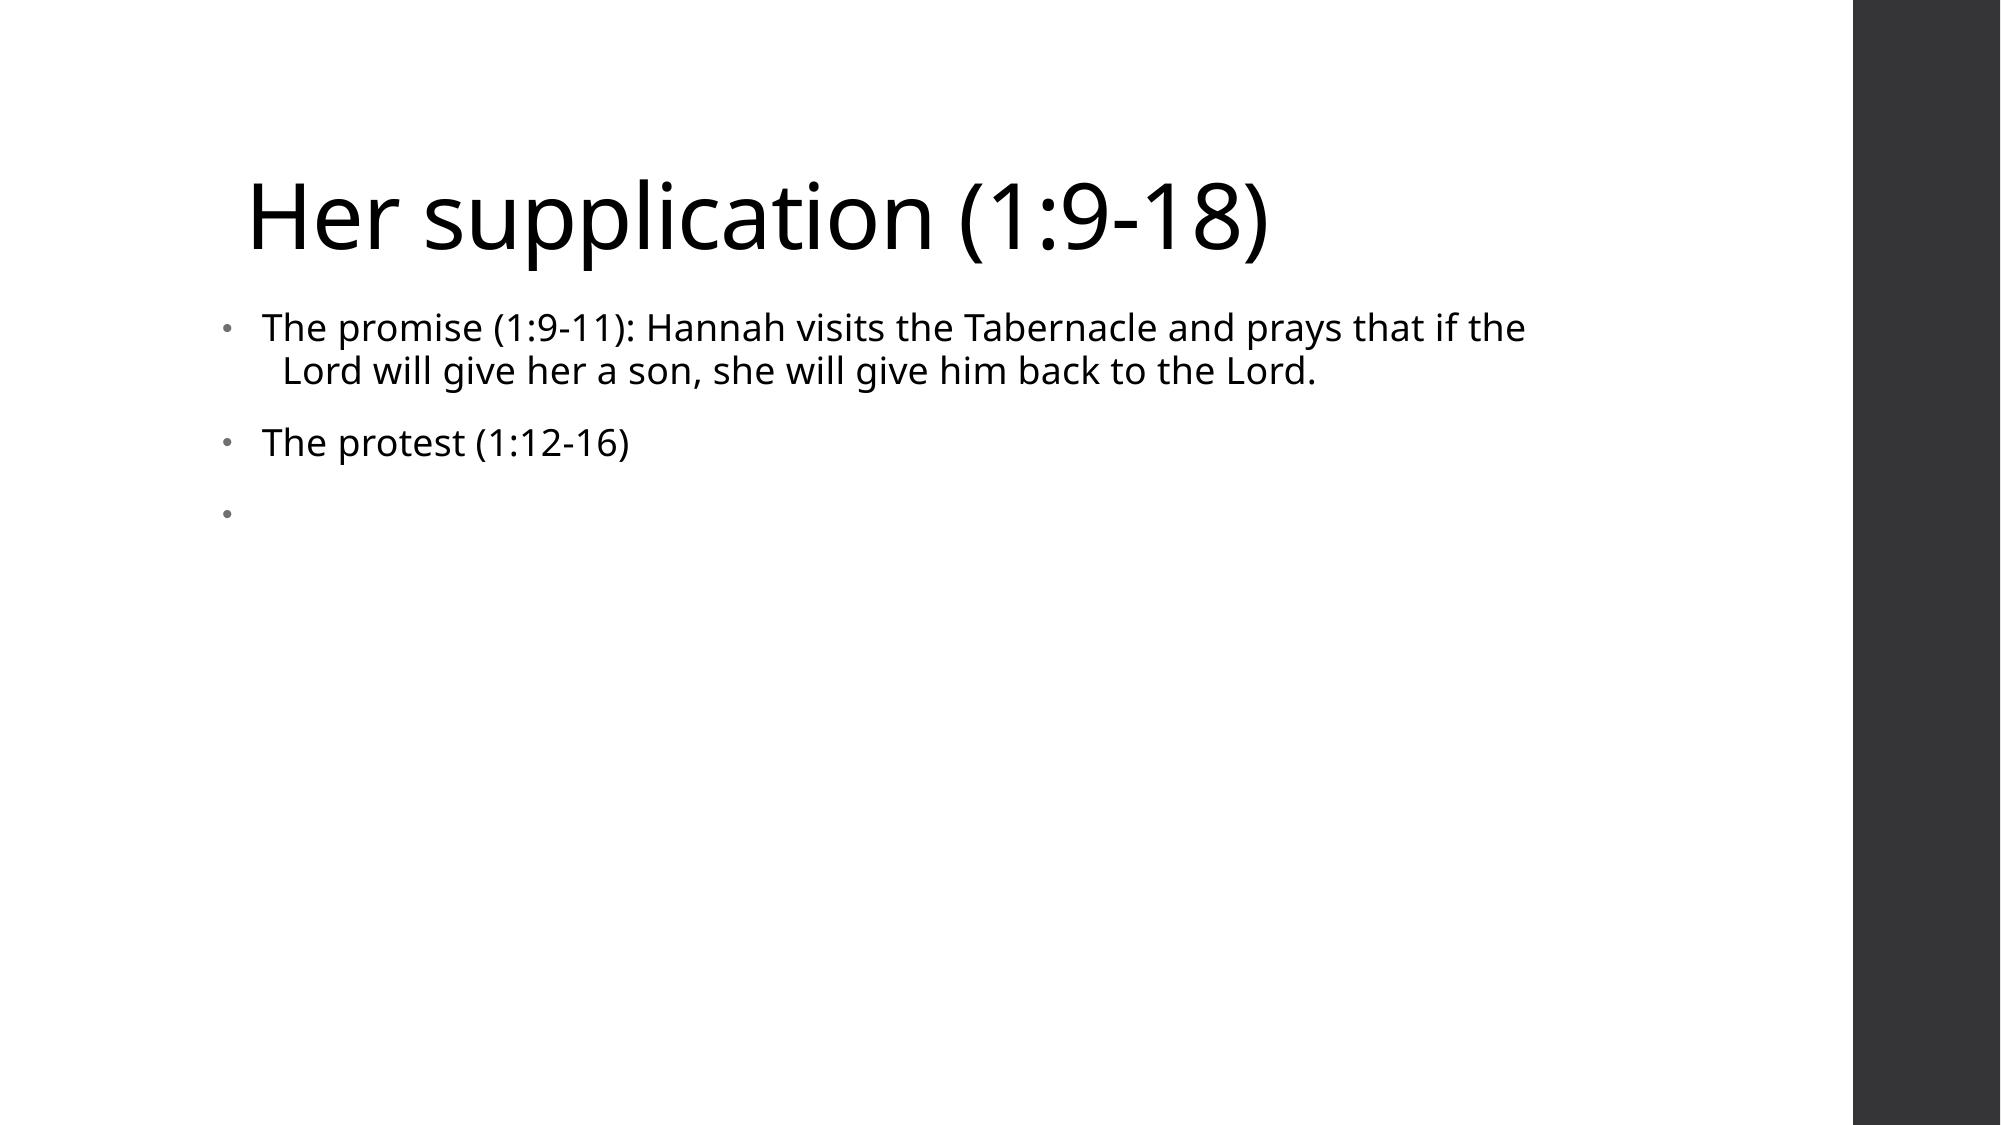

# Her supplication (1:9-18)
 The promise (1:9-11): Hannah visits the Tabernacle and prays that if the Lord will give her a son, she will give him back to the Lord.
 The protest (1:12-16)